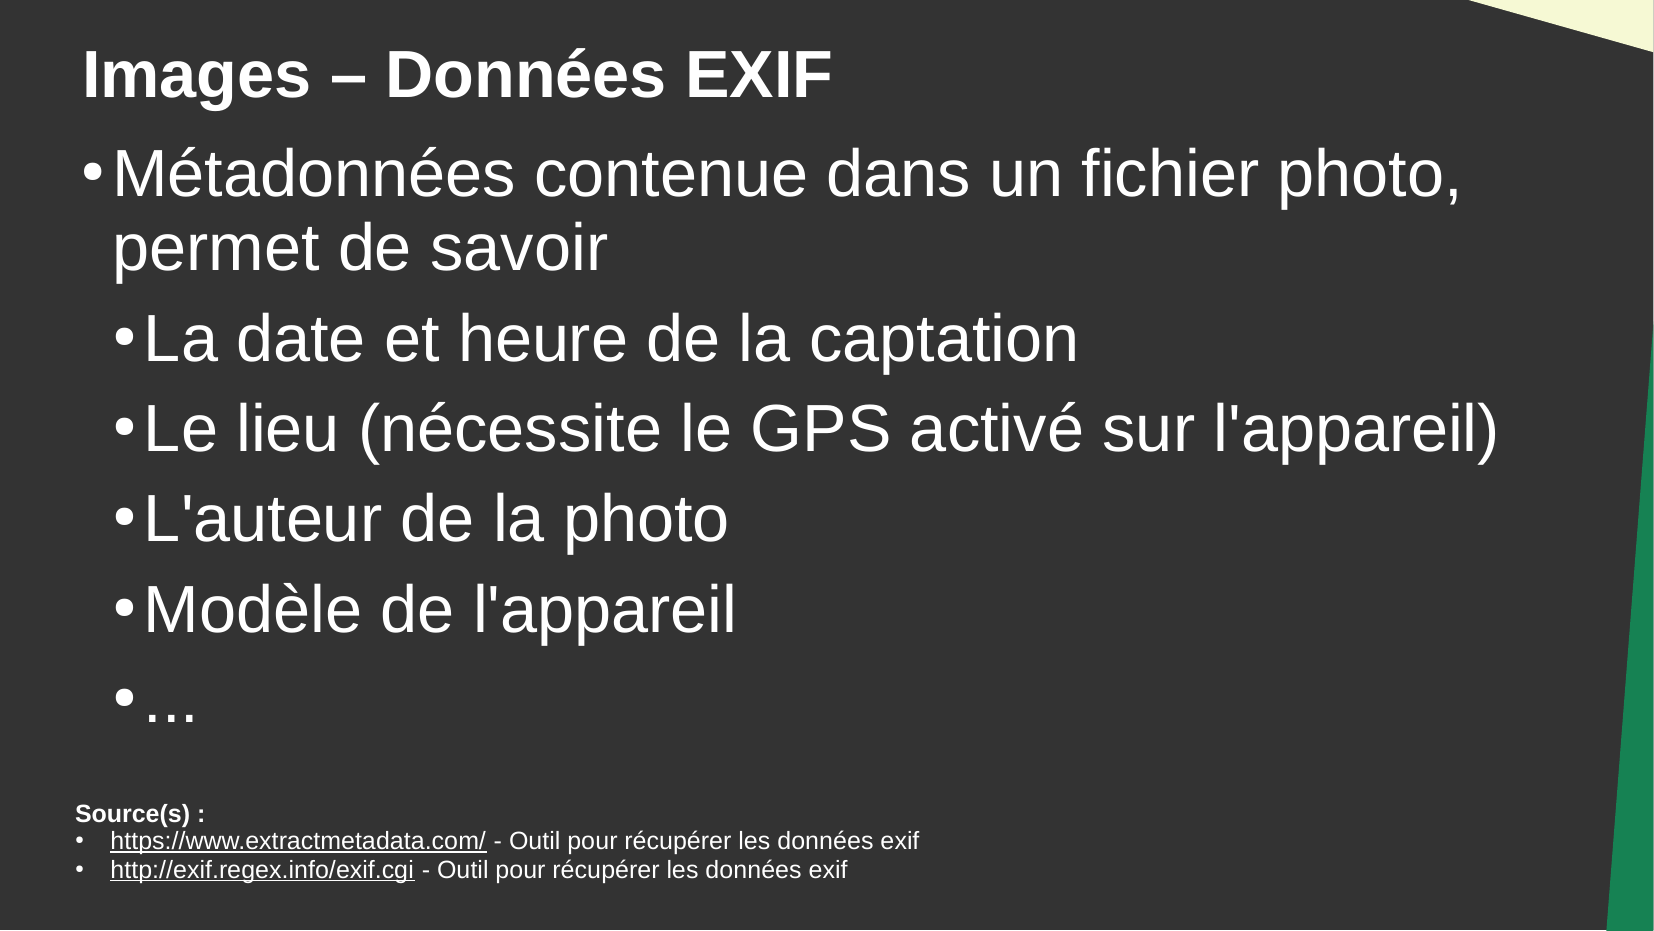

# Images – Données EXIF
Métadonnées contenue dans un fichier photo, permet de savoir
La date et heure de la captation
Le lieu (nécessite le GPS activé sur l'appareil)
L'auteur de la photo
Modèle de l'appareil
...
Source(s) :
https://www.extractmetadata.com/ - Outil pour récupérer les données exif
http://exif.regex.info/exif.cgi - Outil pour récupérer les données exif